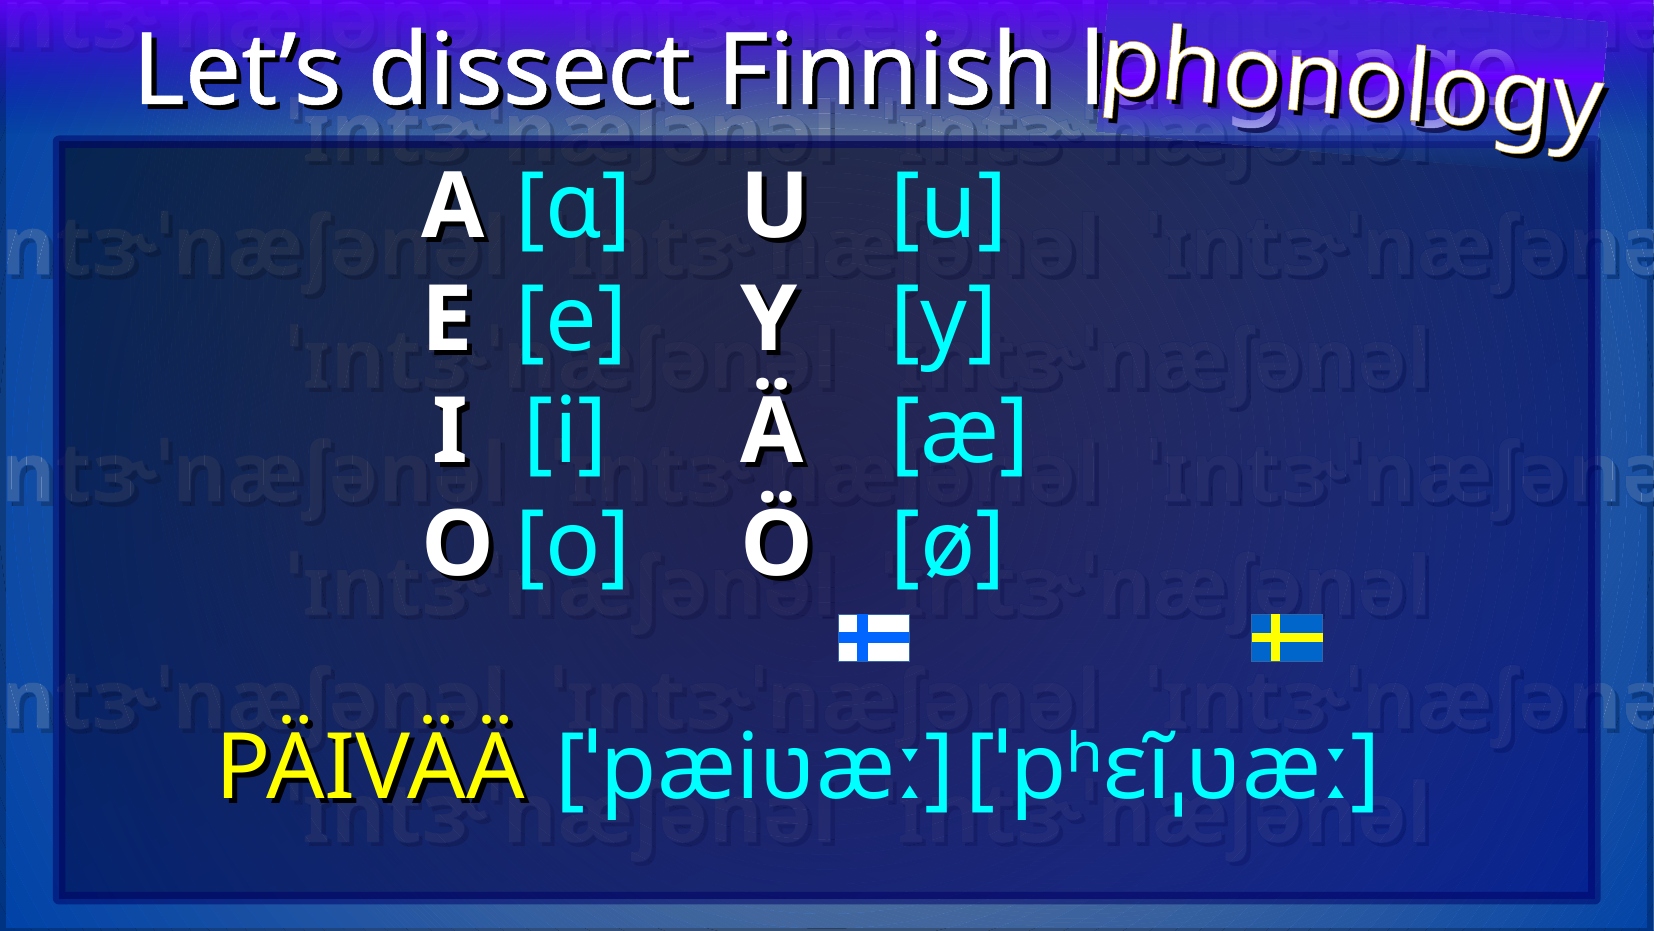

# Let’s dissect Finnish language
phonology
ˈɪntɝˈnæʃənəl ˈɪntɝˈnæʃənəl ˈɪntɝˈnæʃənəl
 ˈɪntɝˈnæʃənəl ˈɪntɝˈnæʃənəl
ˈɪntɝˈnæʃənəl ˈɪntɝˈnæʃənəl ˈɪntɝˈnæʃənəl
 ˈɪntɝˈnæʃənəl ˈɪntɝˈnæʃənəl
ˈɪntɝˈnæʃənəl ˈɪntɝˈnæʃənəl ˈɪntɝˈnæʃənəl
 ˈɪntɝˈnæʃənəl ˈɪntɝˈnæʃənəl
ˈɪntɝˈnæʃənəl ˈɪntɝˈnæʃənəl ˈɪntɝˈnæʃənəl
 ˈɪntɝˈnæʃənəl ˈɪntɝˈnæʃənəl
 A	[ɑ]		U		[u]
 E	[e]		Y		[y]
 I	 [i]		Ä		[æ]
 O	[o]		Ö		[ø]
		PÄIVÄÄ [ˈpæiʋæː]	[ˈpʰɛĩˌʋæː]